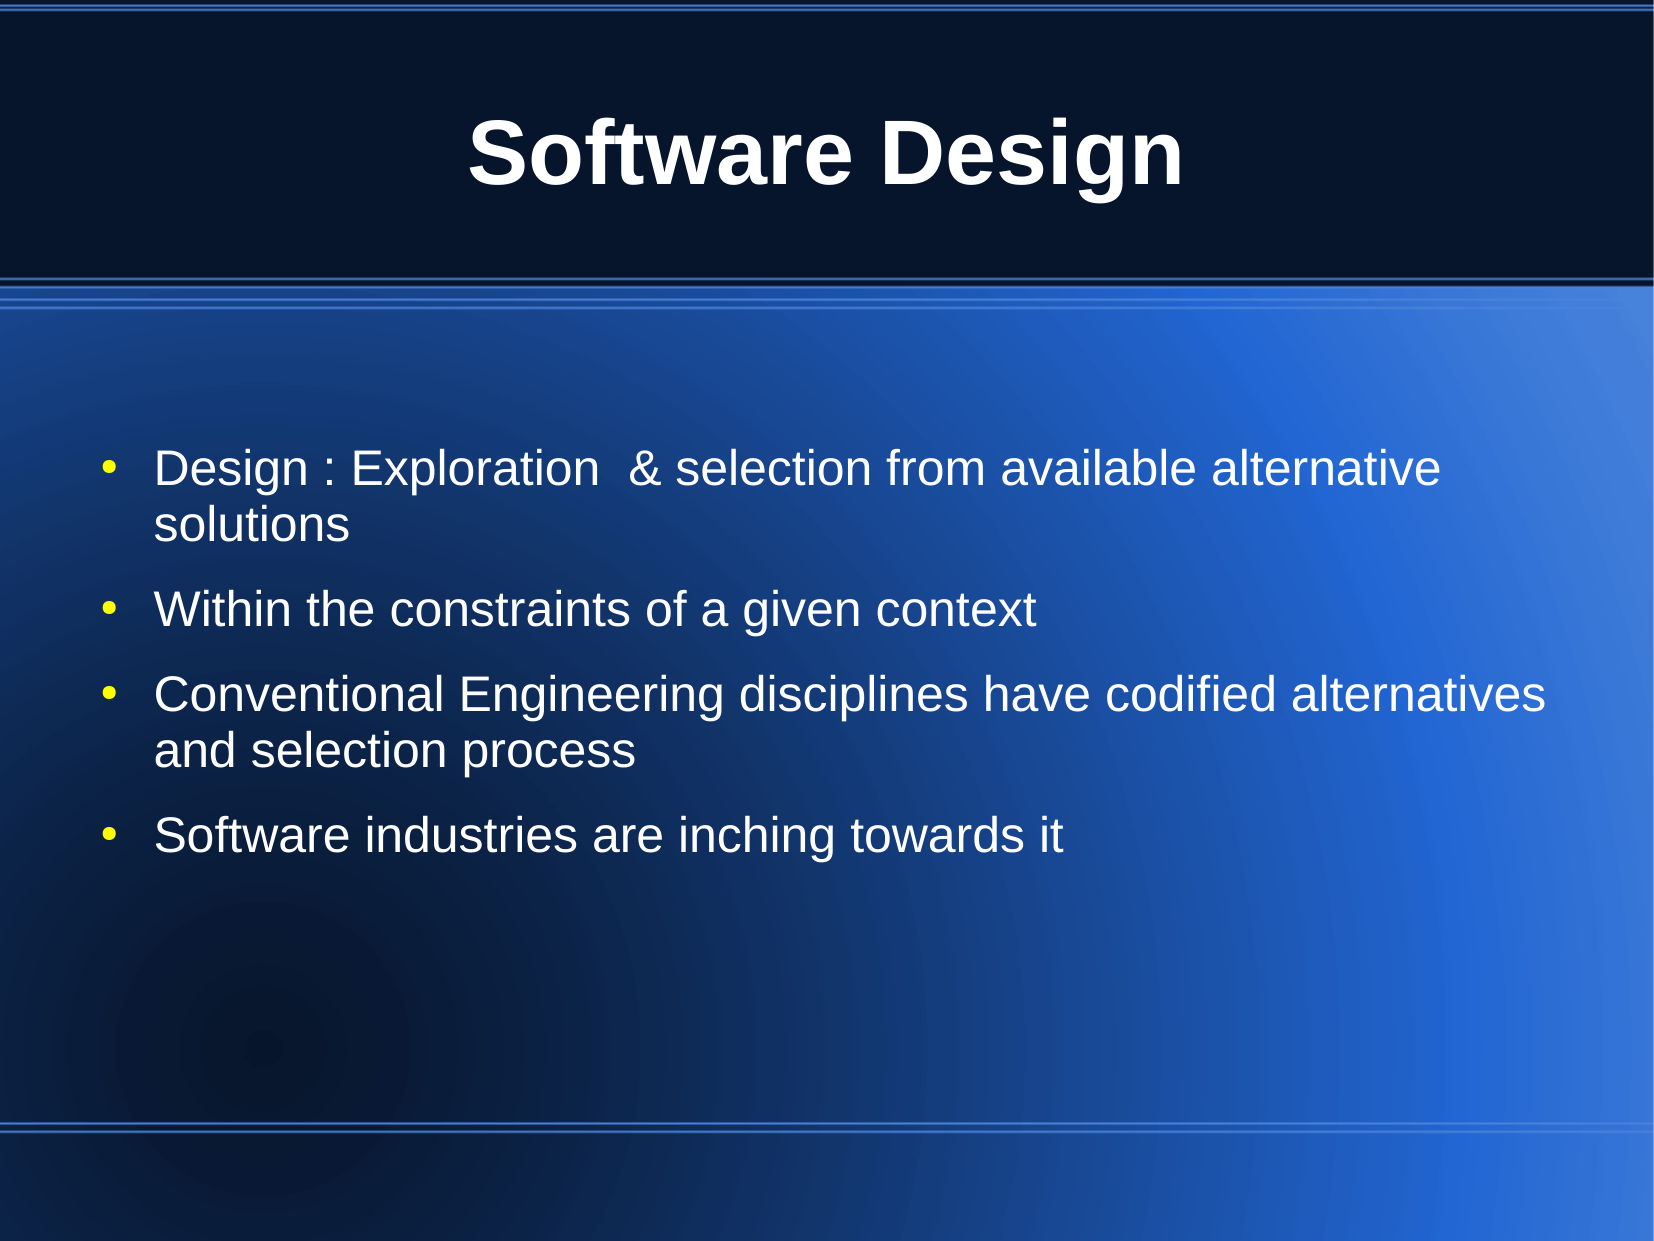

# Software Design
Design : Exploration & selection from available alternative solutions
Within the constraints of a given context
Conventional Engineering disciplines have codified alternatives and selection process
Software industries are inching towards it